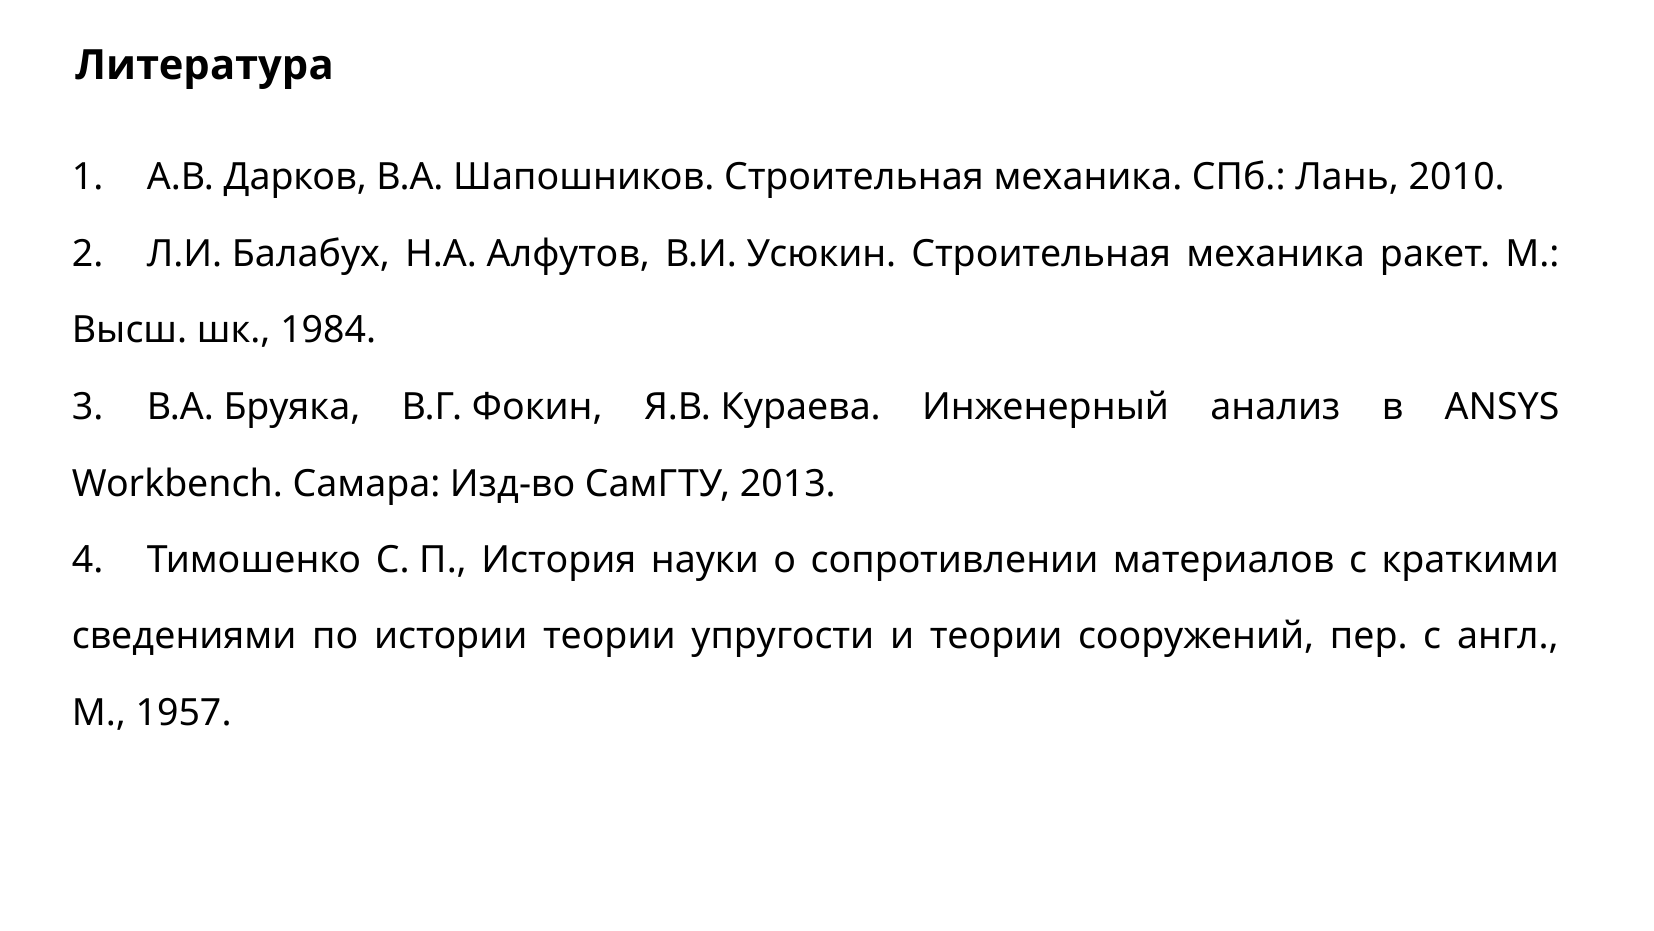

# Литература
1.	А.В. Дарков, В.А. Шапошников. Строительная механика. СПб.: Лань, 2010.
2.	Л.И. Балабух, Н.А. Алфутов, В.И. Усюкин. Строительная механика ракет. М.: Высш. шк., 1984.
3.	В.А. Бруяка, В.Г. Фокин, Я.В. Кураева. Инженерный анализ в ANSYS Workbench. Самара: Изд-во СамГТУ, 2013.
4.	Тимошенко С. П., История науки о сопротивлении материалов с краткими сведениями по истории теории упругости и теории сооружений, пер. с англ., М., 1957.